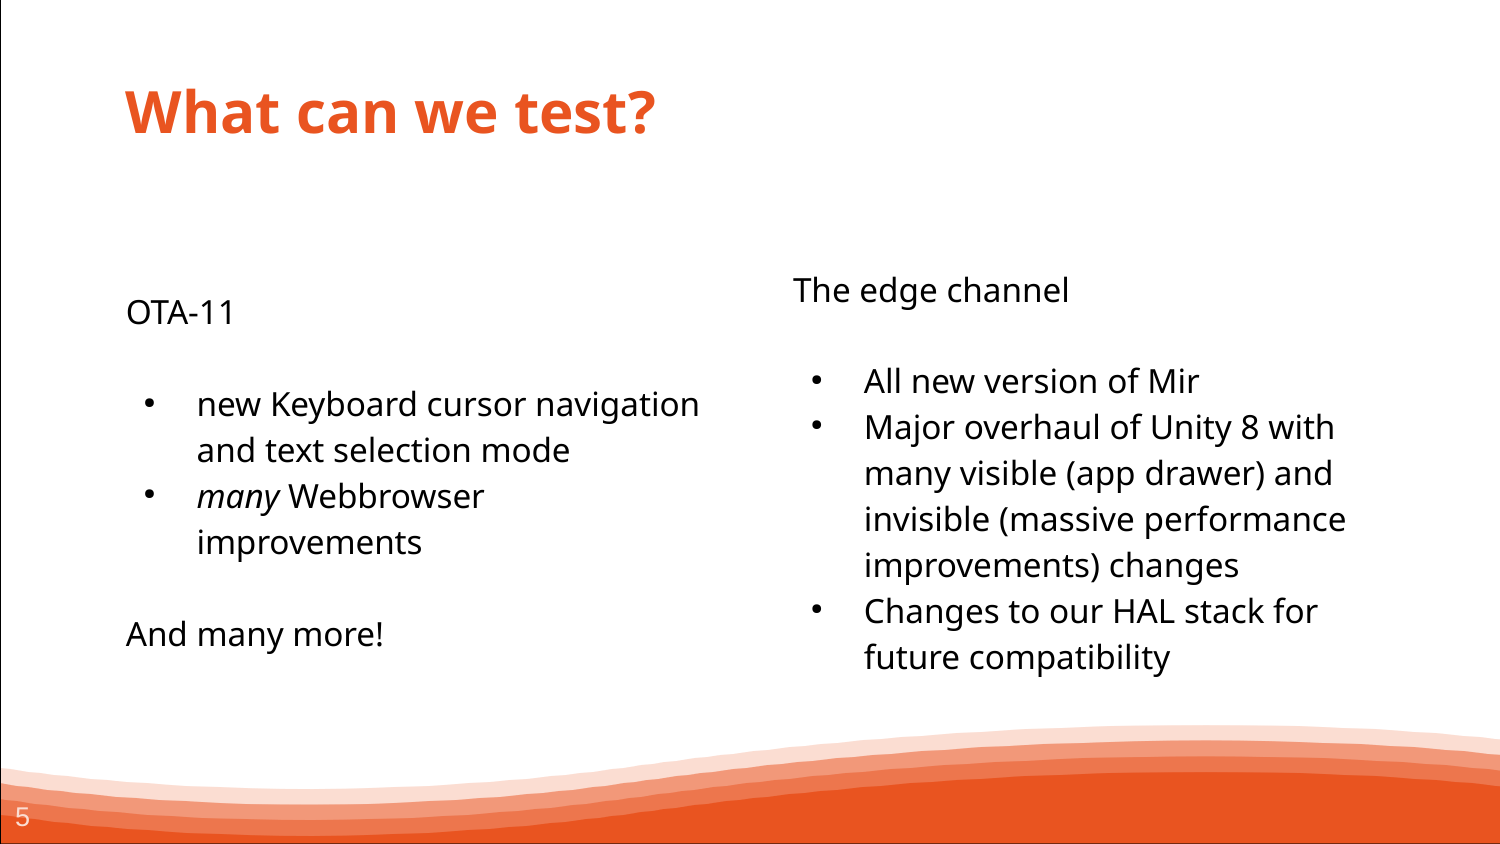

# What can we test?
OTA-11
new Keyboard cursor navigation and text selection mode
many Webbrowser improvements
And many more!
The edge channel
All new version of Mir
Major overhaul of Unity 8 with many visible (app drawer) and invisible (massive performance improvements) changes
Changes to our HAL stack for future compatibility